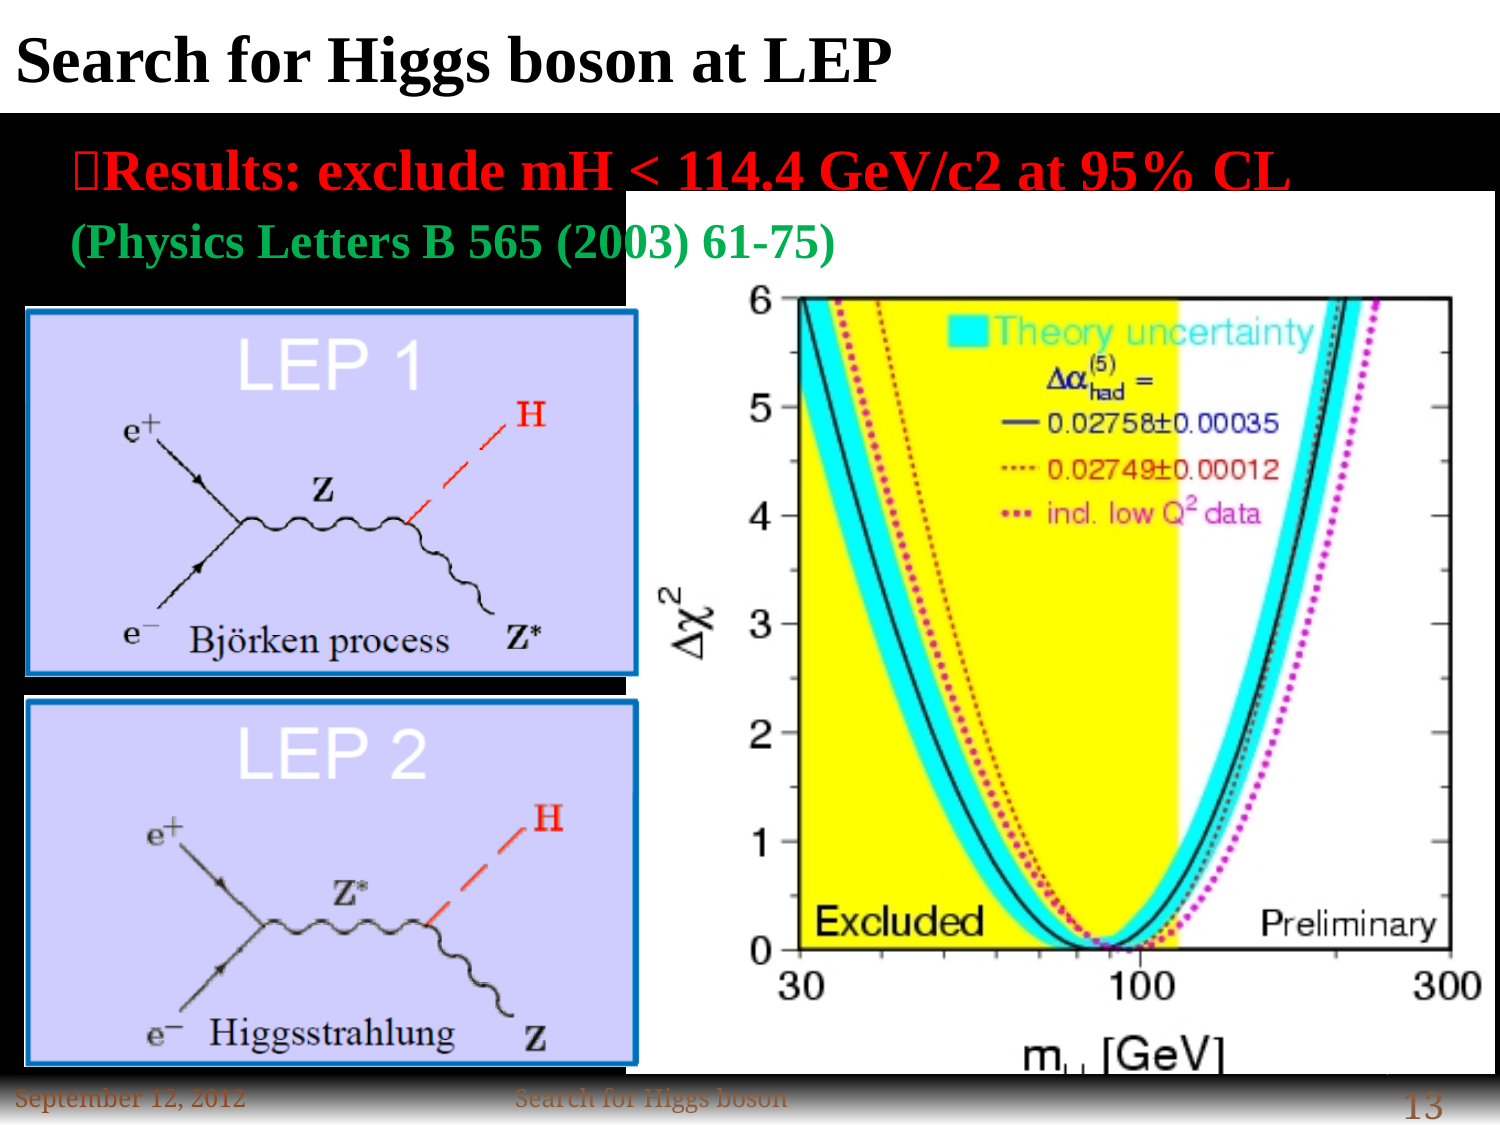

# Search for Higgs boson at LEP
Results: exclude mH < 114.4 GeV/c2 at 95% CL
(Physics Letters B 565 (2003) 61-75)
September 12, 2012
Search for Higgs boson